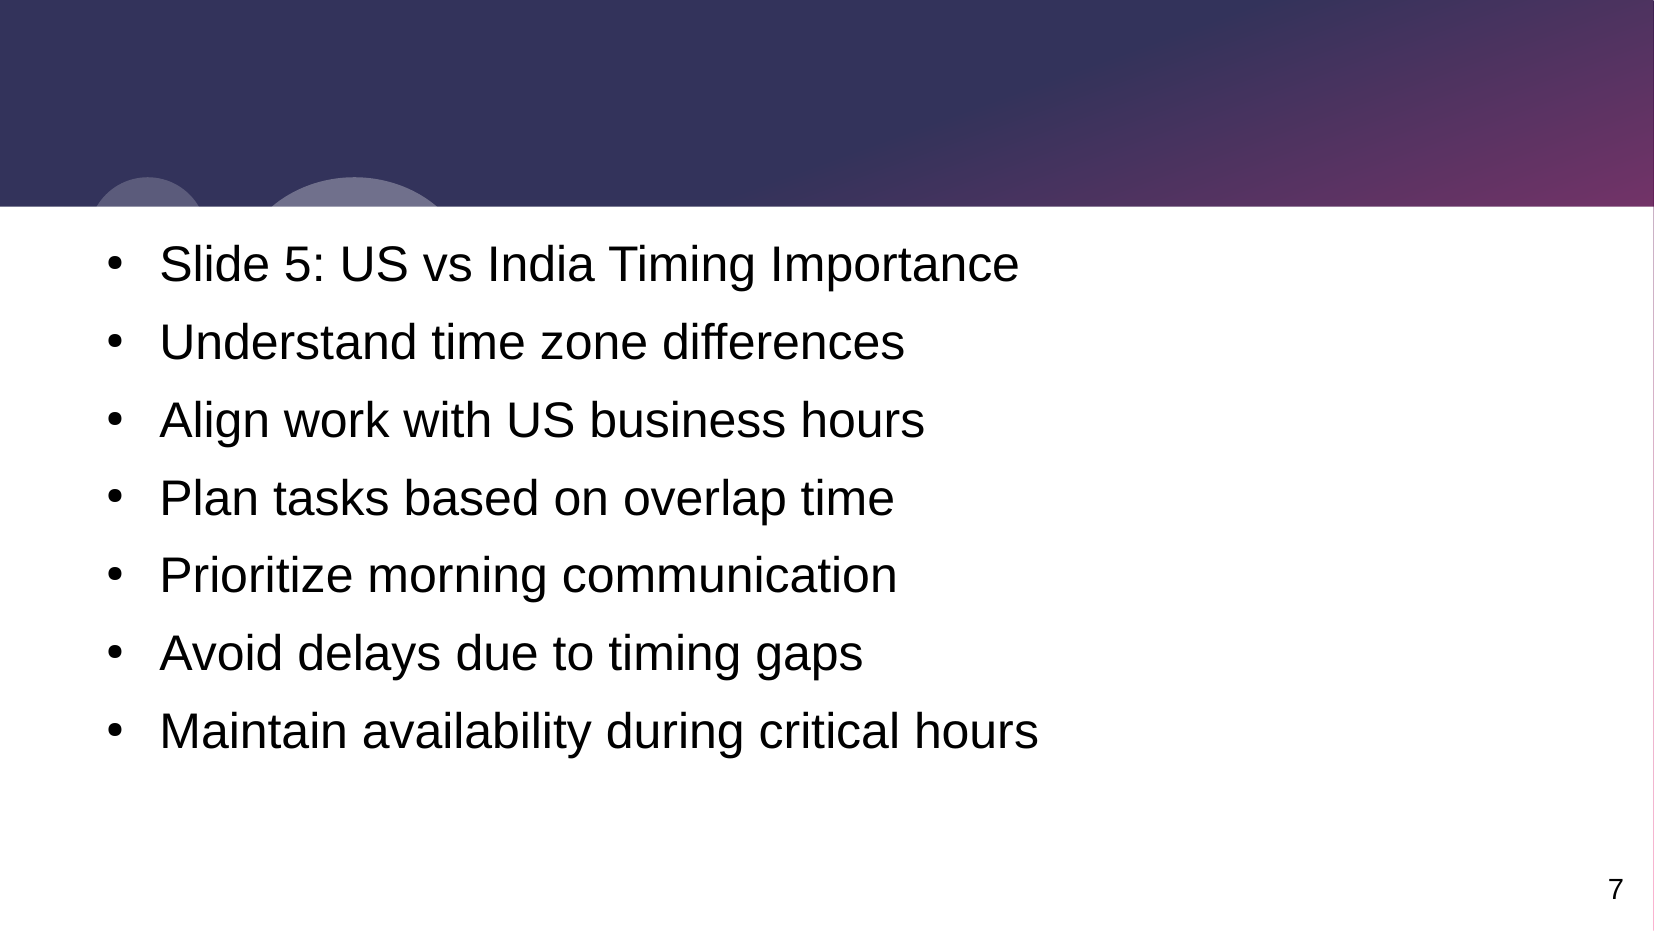

#
Slide 5: US vs India Timing Importance
Understand time zone differences
Align work with US business hours
Plan tasks based on overlap time
Prioritize morning communication
Avoid delays due to timing gaps
Maintain availability during critical hours